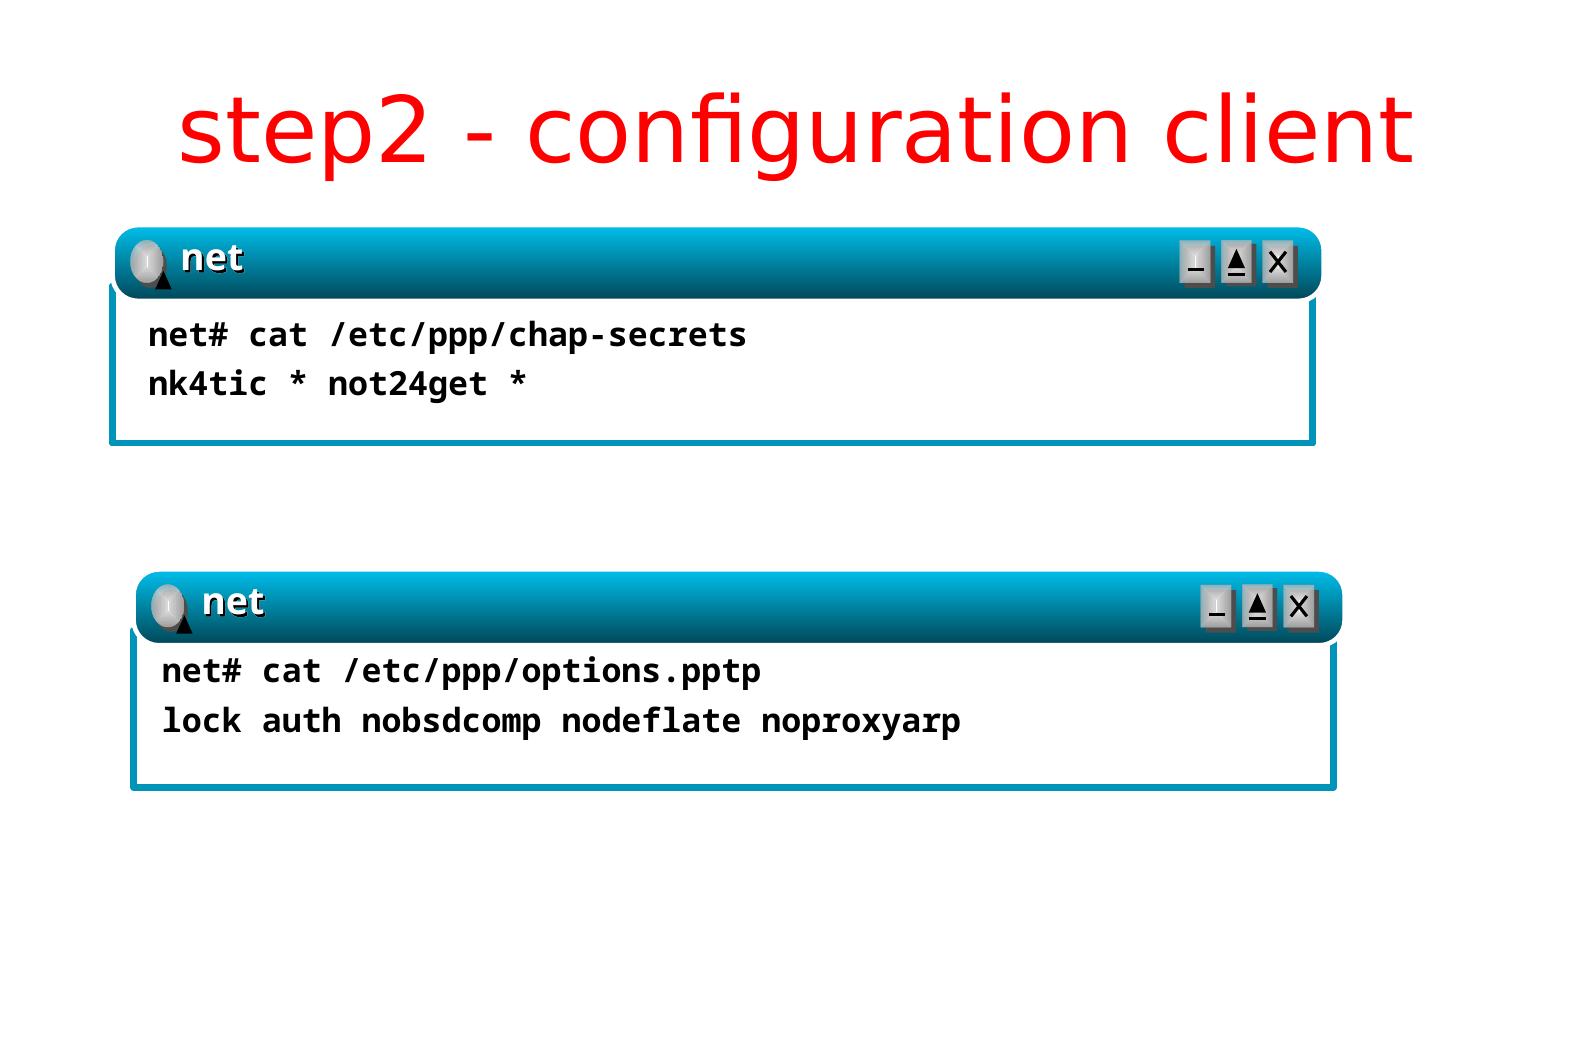

# step2 - configuration client
net
net
net
net# cat /etc/ppp/chap-secrets
nk4tic * not24get *
net
net# cat /etc/ppp/options.pptp
lock auth nobsdcomp nodeflate noproxyarp